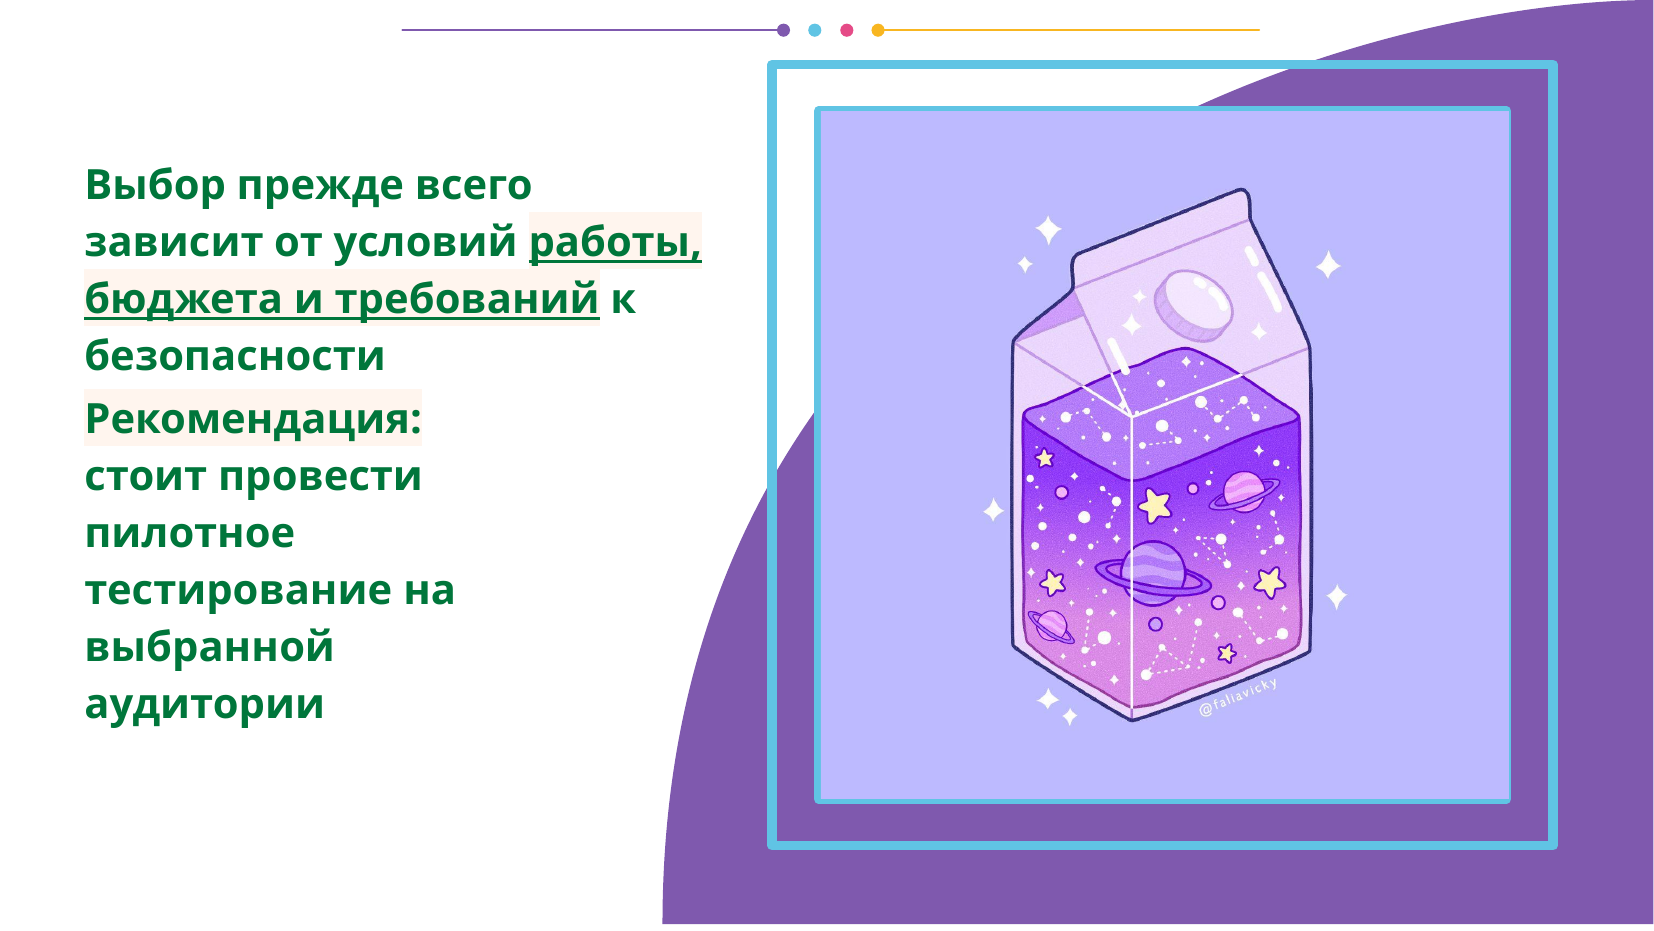

Выбор прежде всего зависит от условий работы, бюджета и требований к безопасности
#
Рекомендация: стоит провести пилотное тестирование на выбранной аудитории